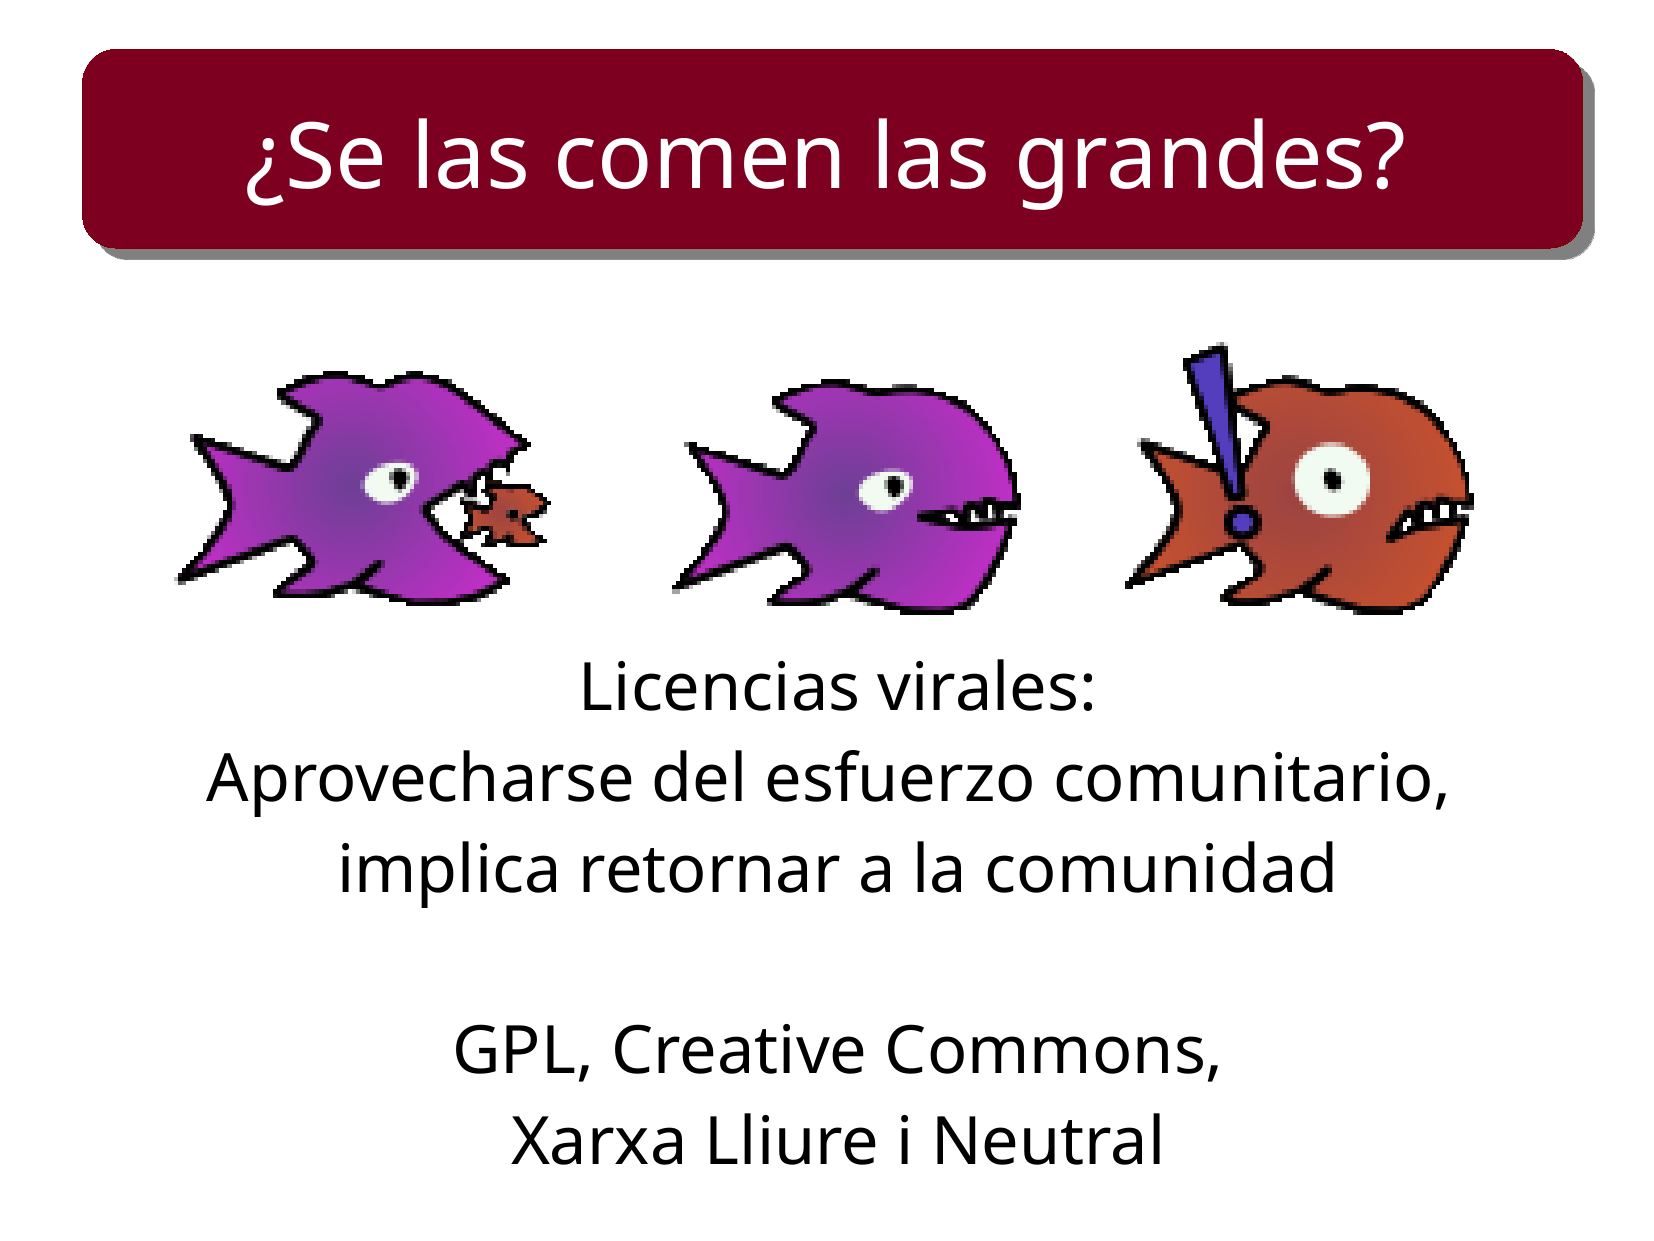

# ¿Se las comen las grandes?
Licencias virales:
Aprovecharse del esfuerzo comunitario,
implica retornar a la comunidad
GPL, Creative Commons,
Xarxa Lliure i Neutral